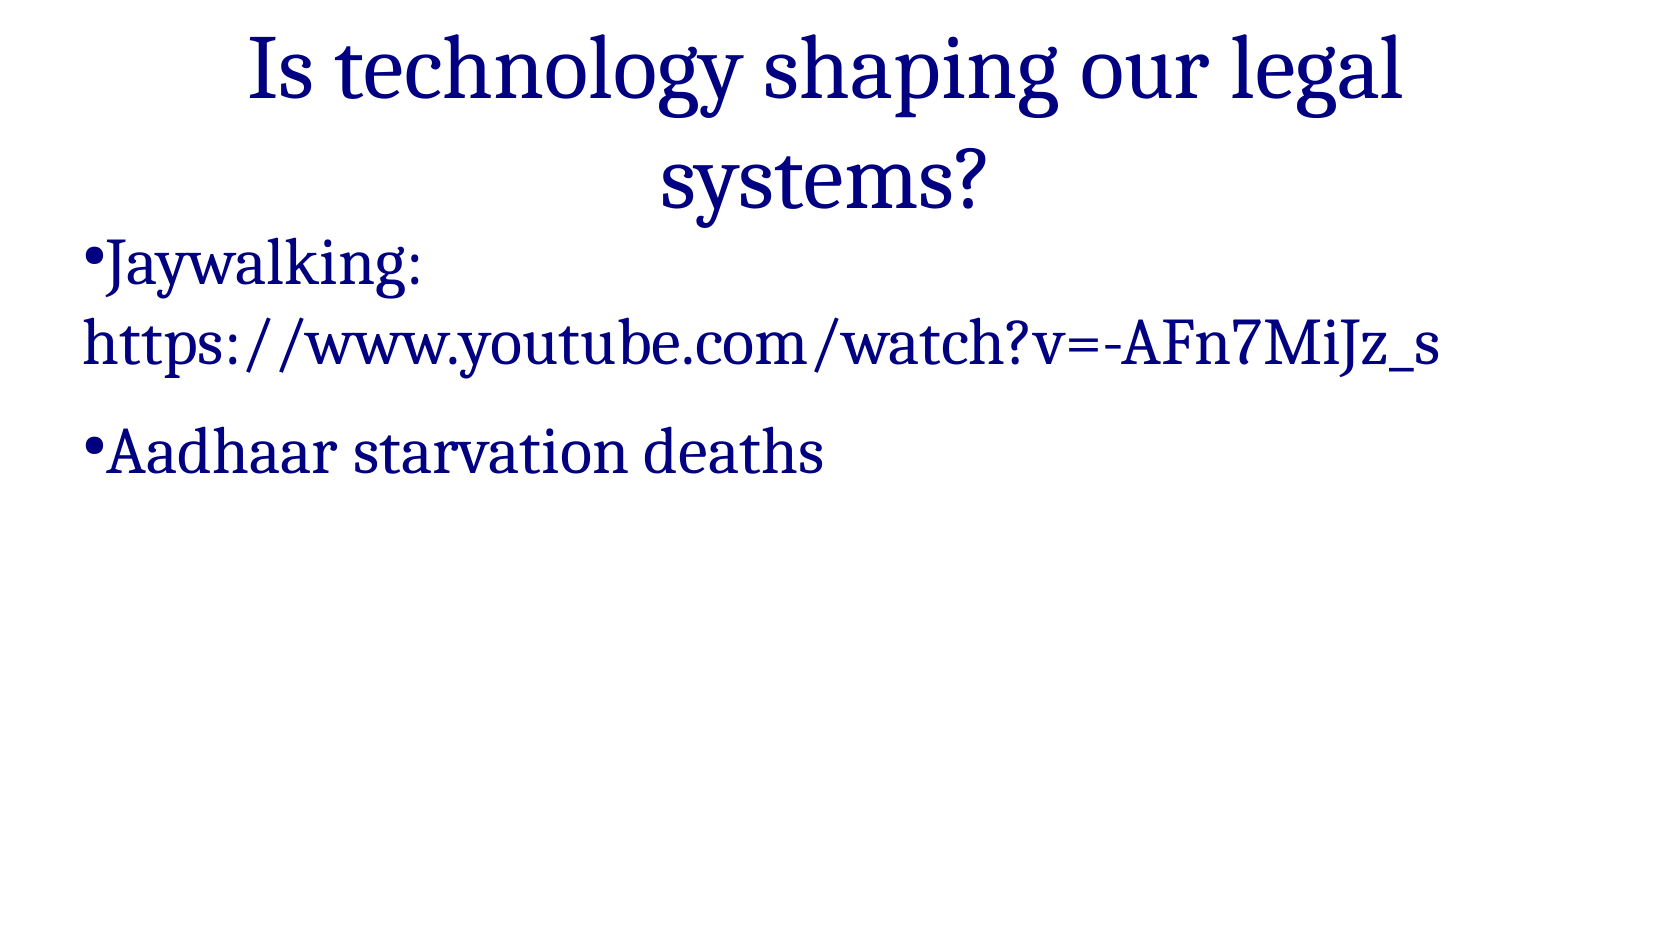

# Is technology shaping our legal systems?
Jaywalking: https://www.youtube.com/watch?v=-AFn7MiJz_s
Aadhaar starvation deaths